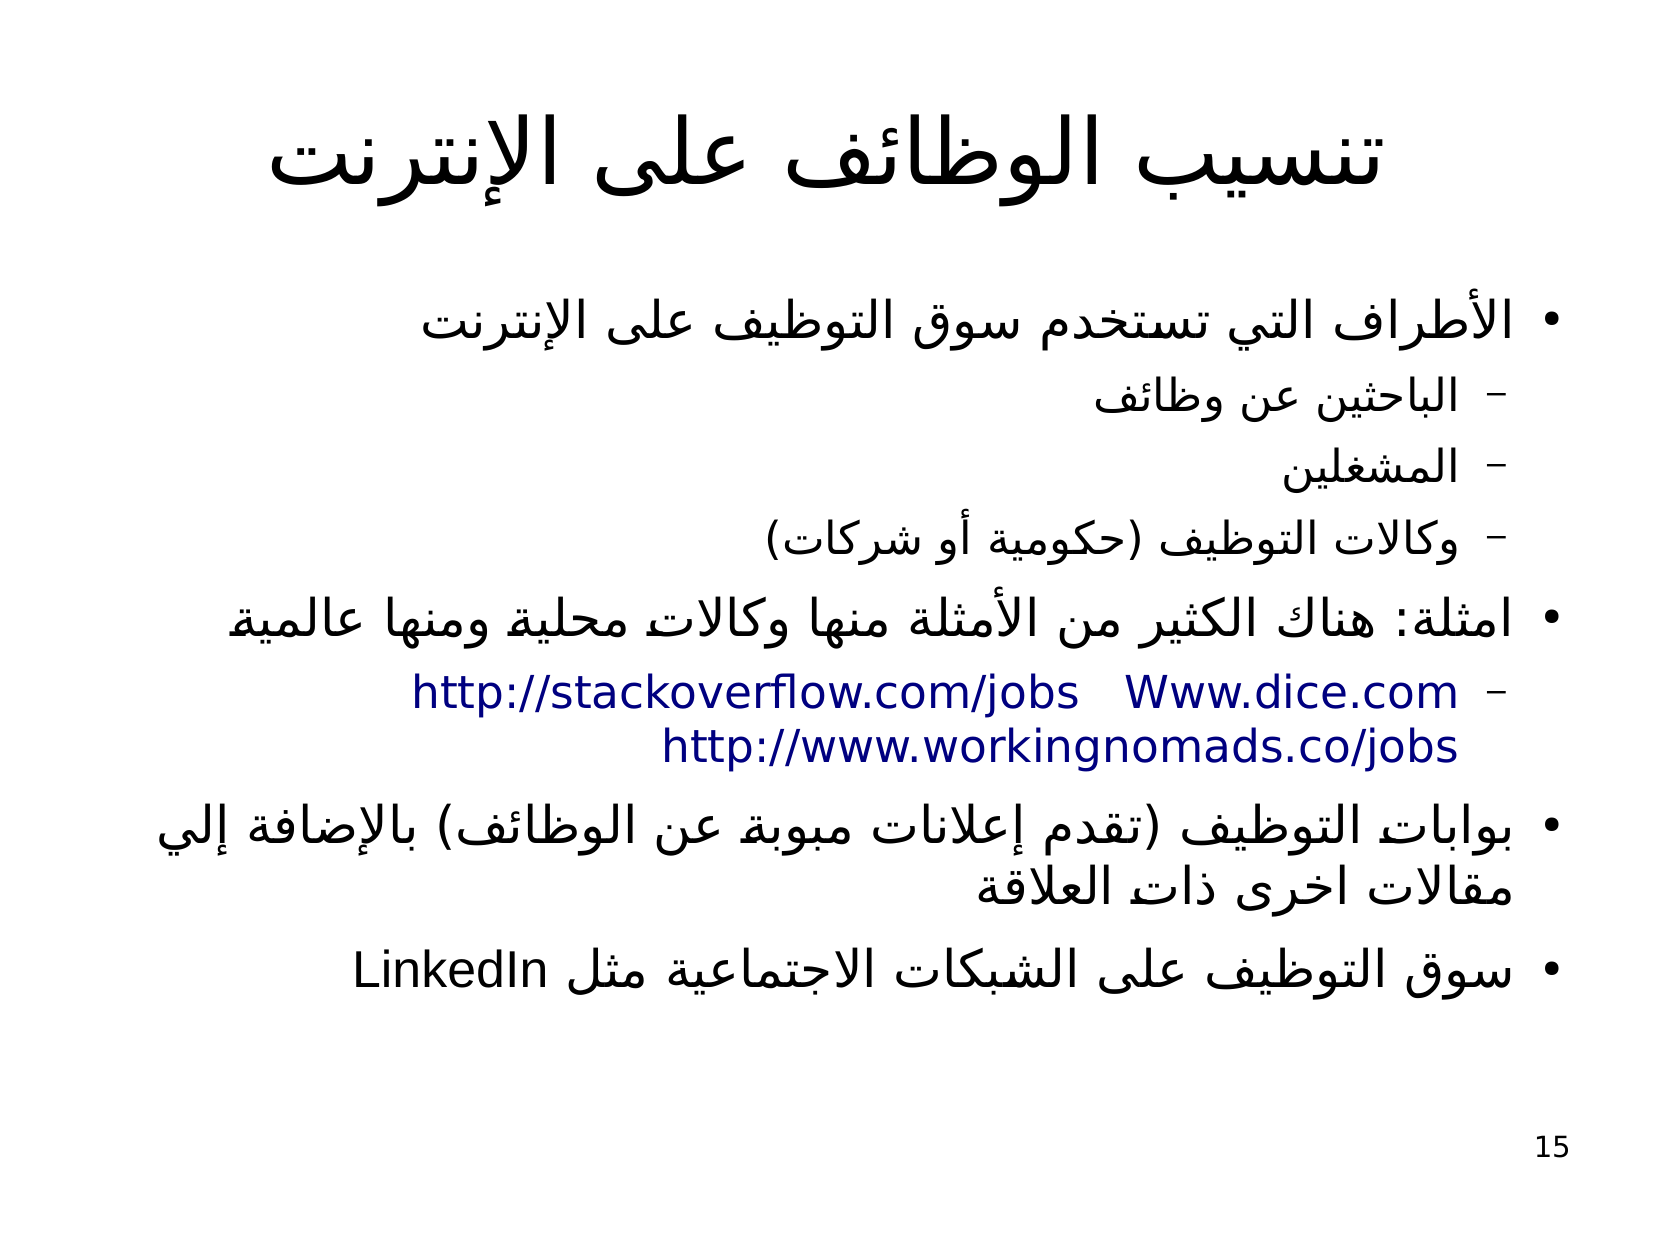

# تنسيب الوظائف على الإنترنت
الأطراف التي تستخدم سوق التوظيف على الإنترنت
الباحثين عن وظائف
المشغلين
وكالات التوظيف (حكومية أو شركات)
امثلة: هناك الكثير من الأمثلة منها وكالات محلية ومنها عالمية
Www.dice.com http://stackoverflow.com/jobs http://www.workingnomads.co/jobs
بوابات التوظيف (تقدم إعلانات مبوبة عن الوظائف) بالإضافة إلي مقالات اخرى ذات العلاقة
سوق التوظيف على الشبكات الاجتماعية مثل LinkedIn
15